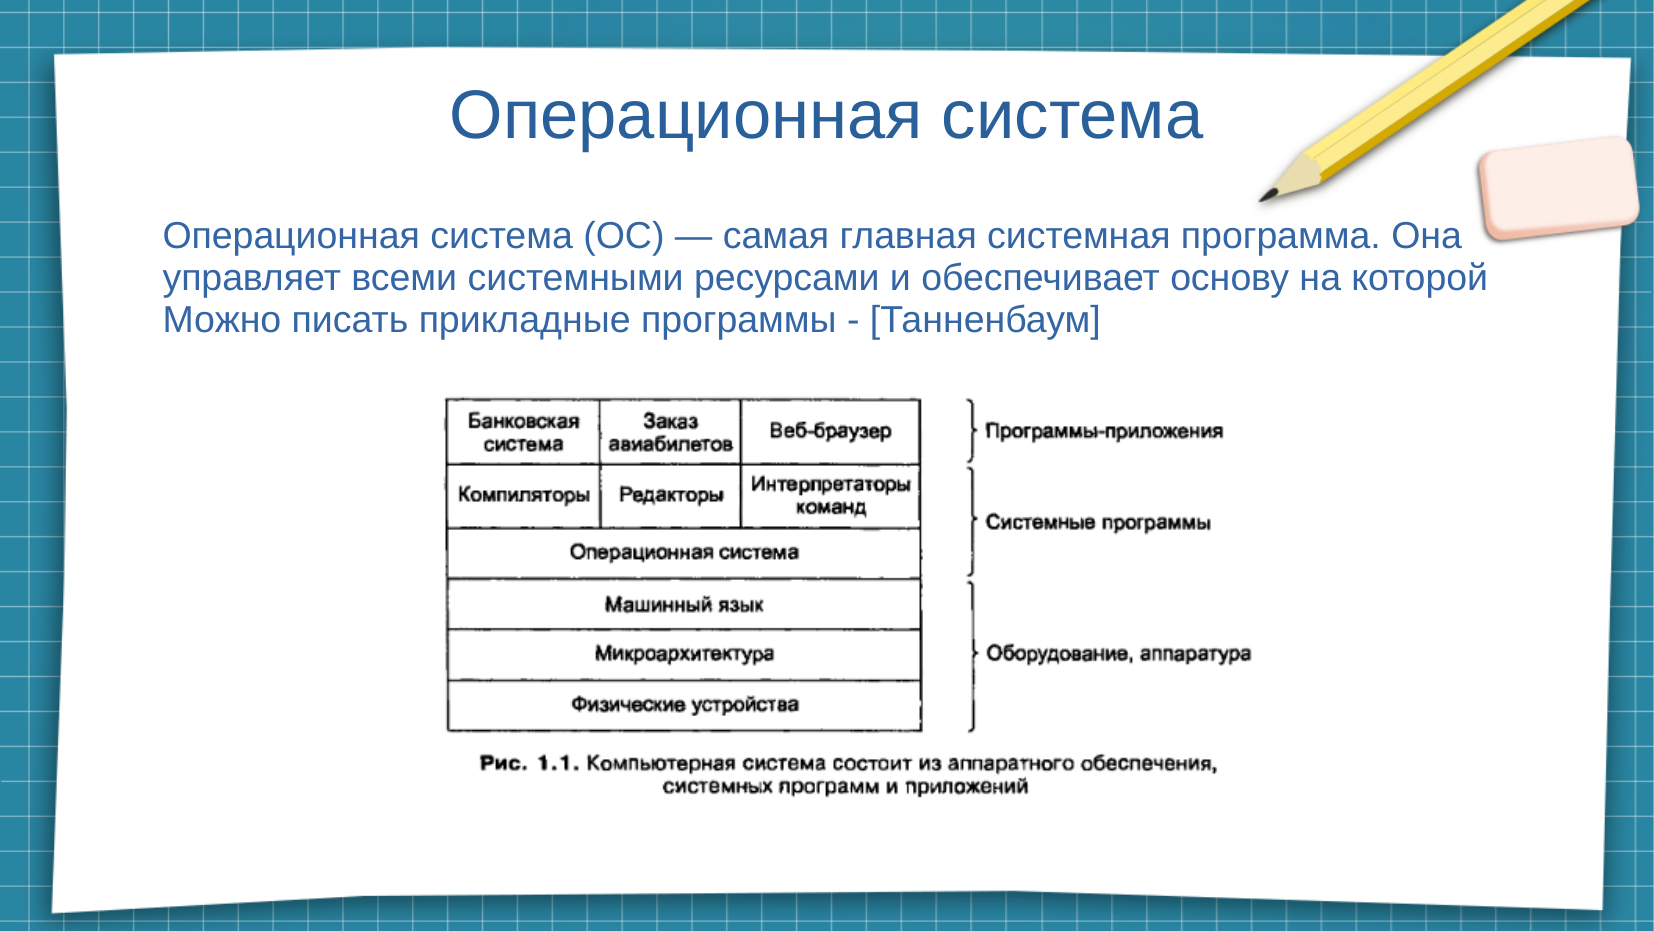

# Операционная система
Операционная система (ОС) — самая главная системная программа. Она
управляет всеми системными ресурсами и обеспечивает основу на которой
Можно писать прикладные программы - [Танненбаум]